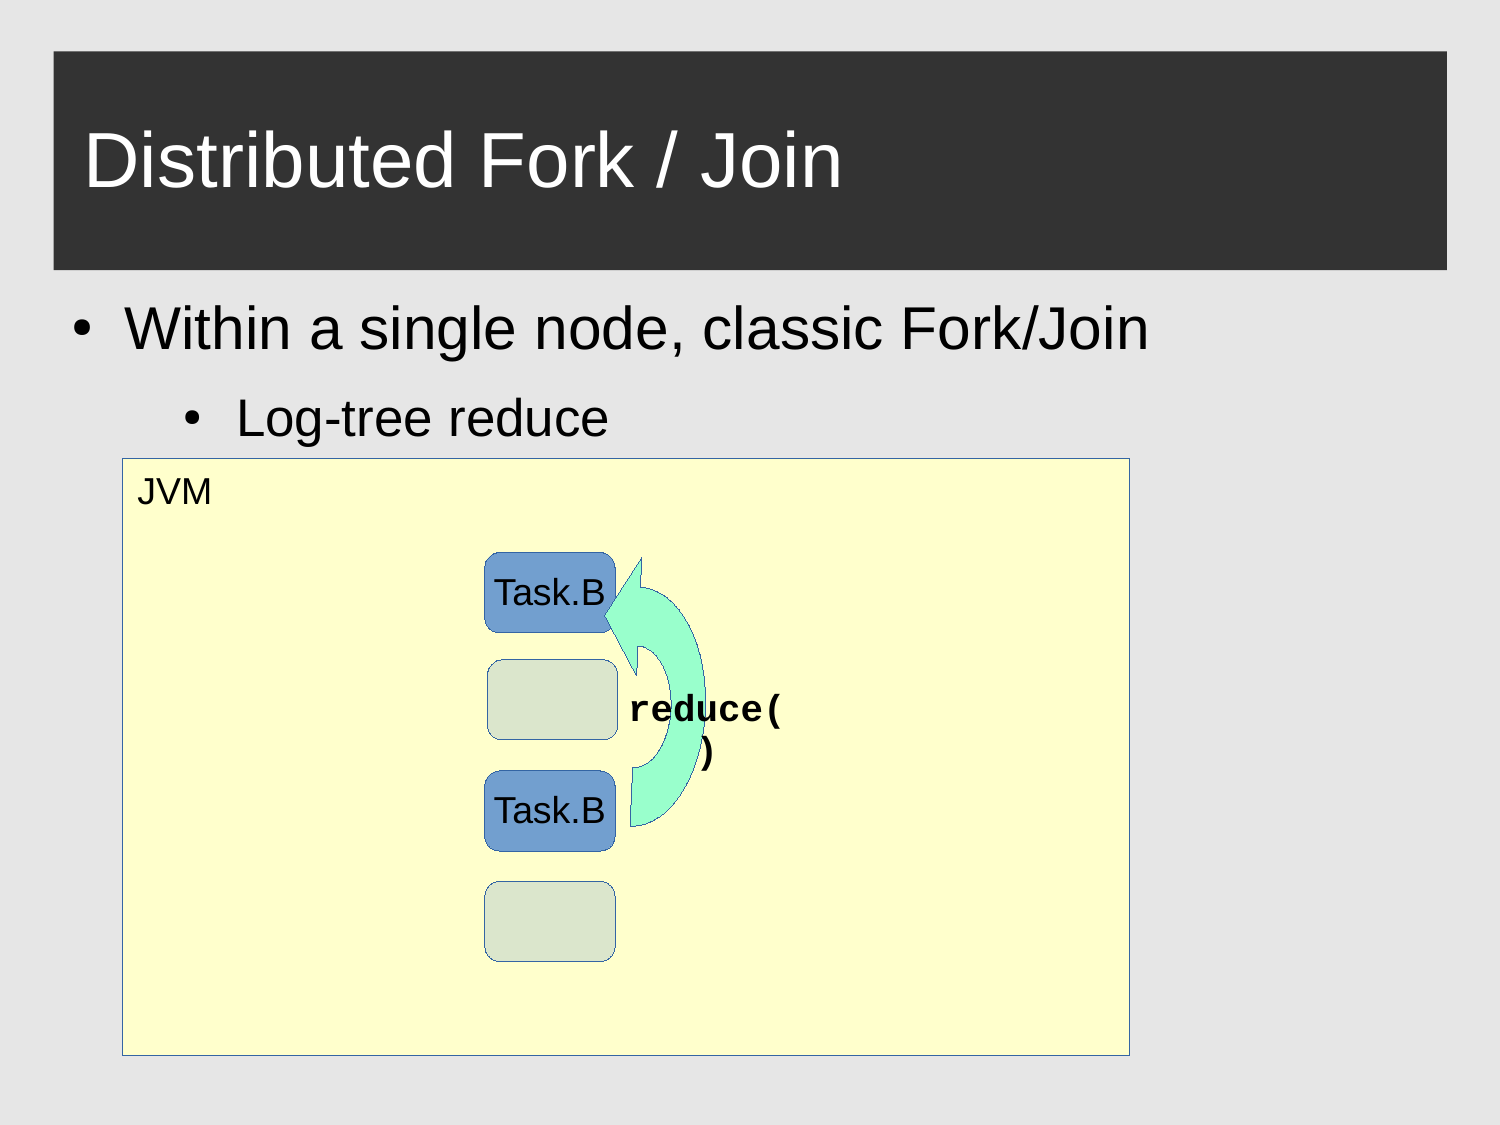

# Distributed Fork / Join
Within a single node, classic Fork/Join
Log-tree reduce
JVM
Task.B
reduce()
Task.B